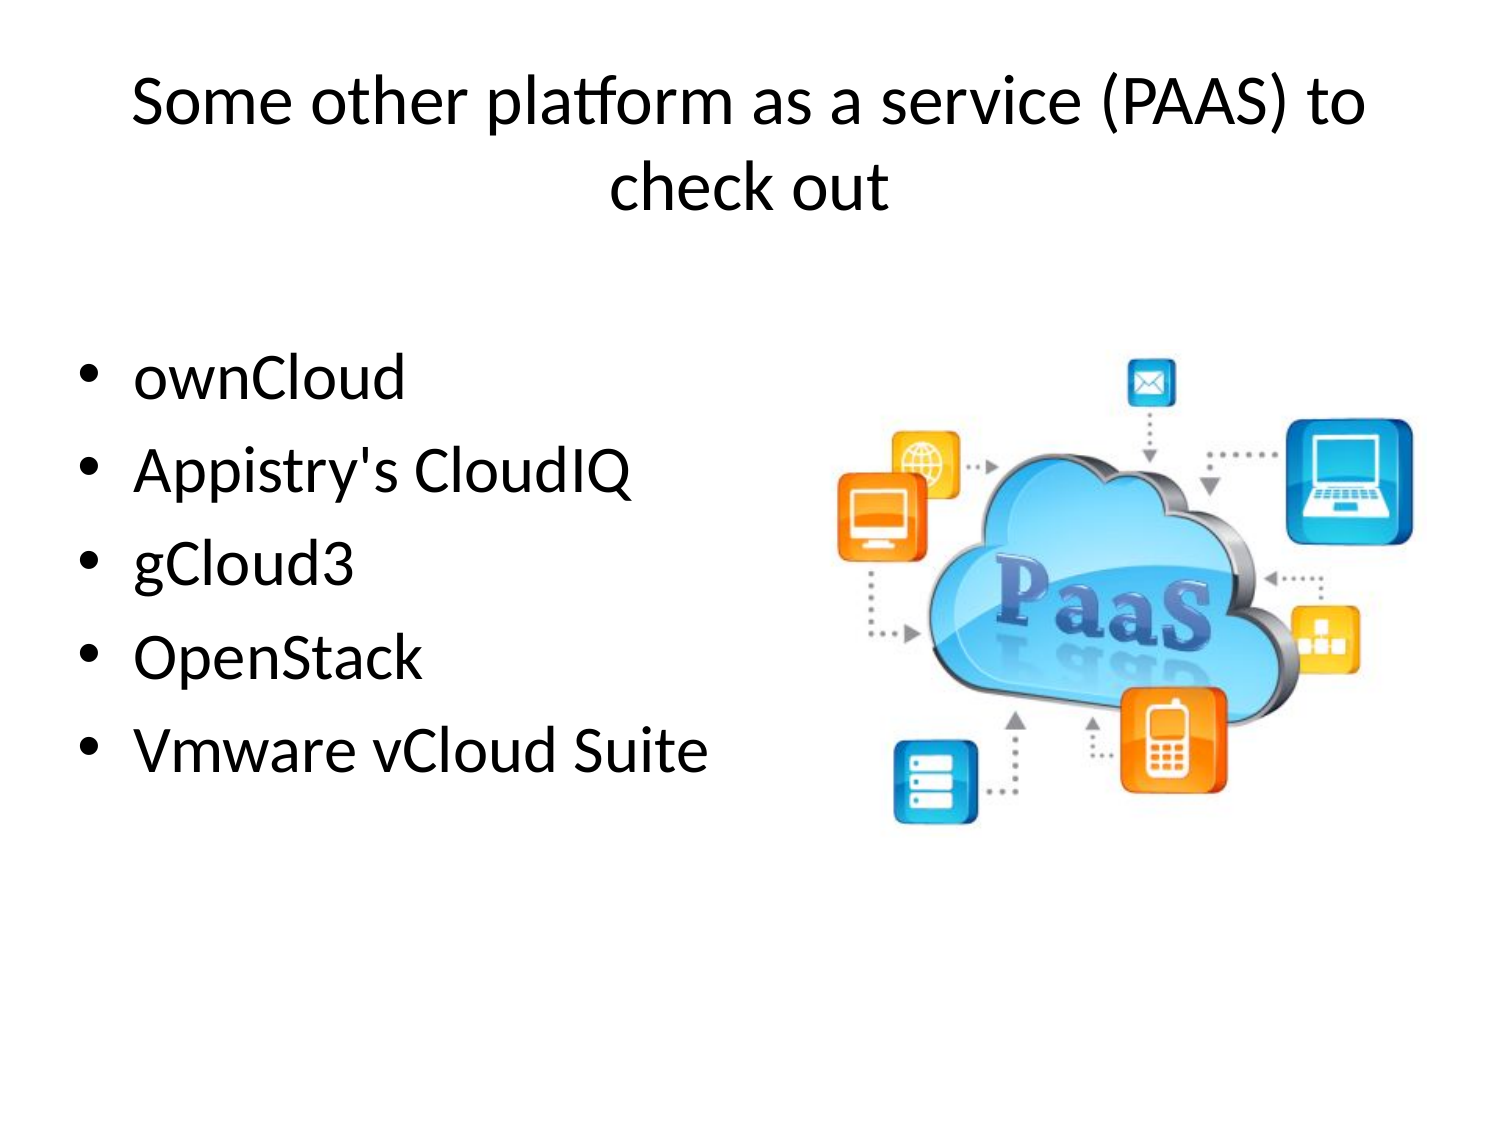

# Some other platform as a service (PAAS) to check out
ownCloud
Appistry's CloudIQ
gCloud3
OpenStack
Vmware vCloud Suite